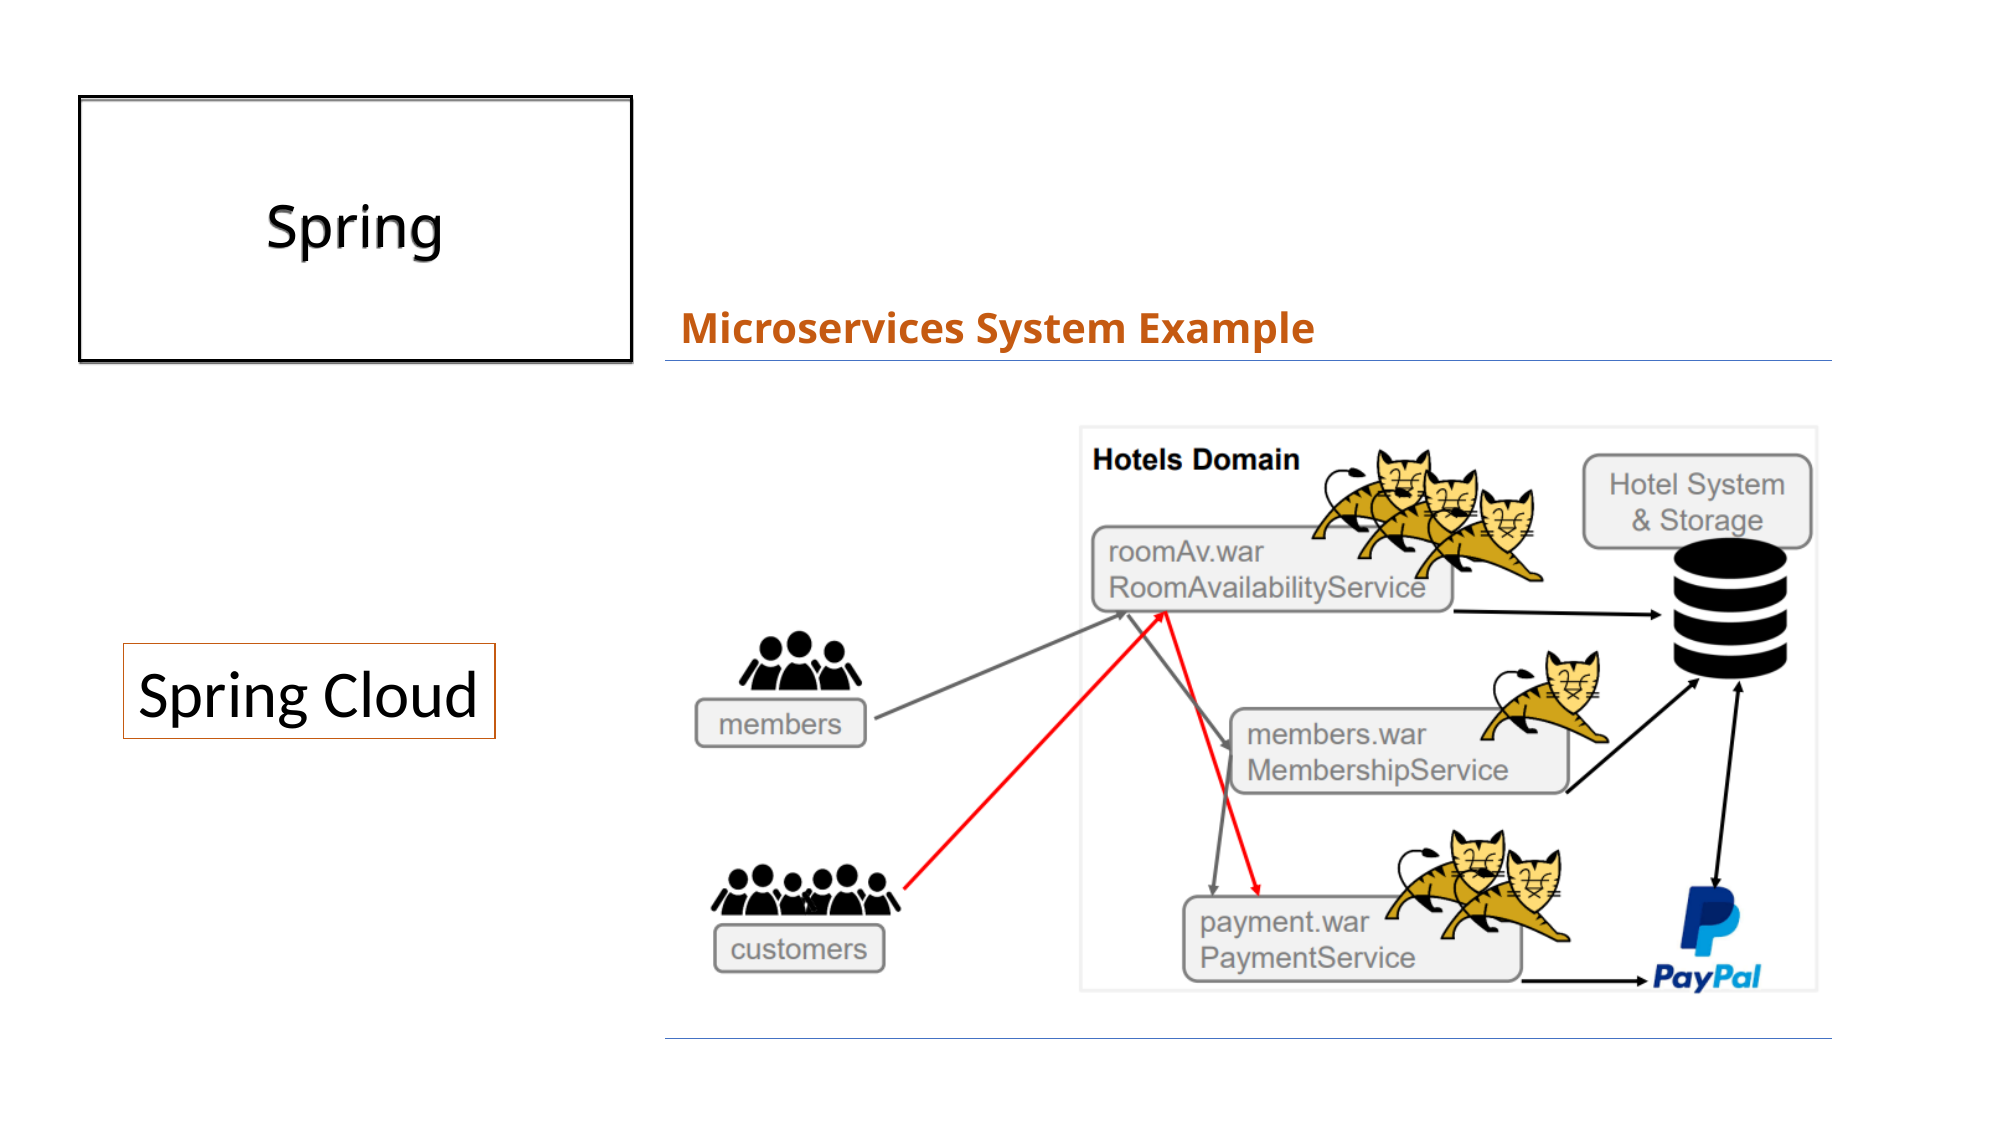

# Spring
Microservices System Example
Spring Cloud